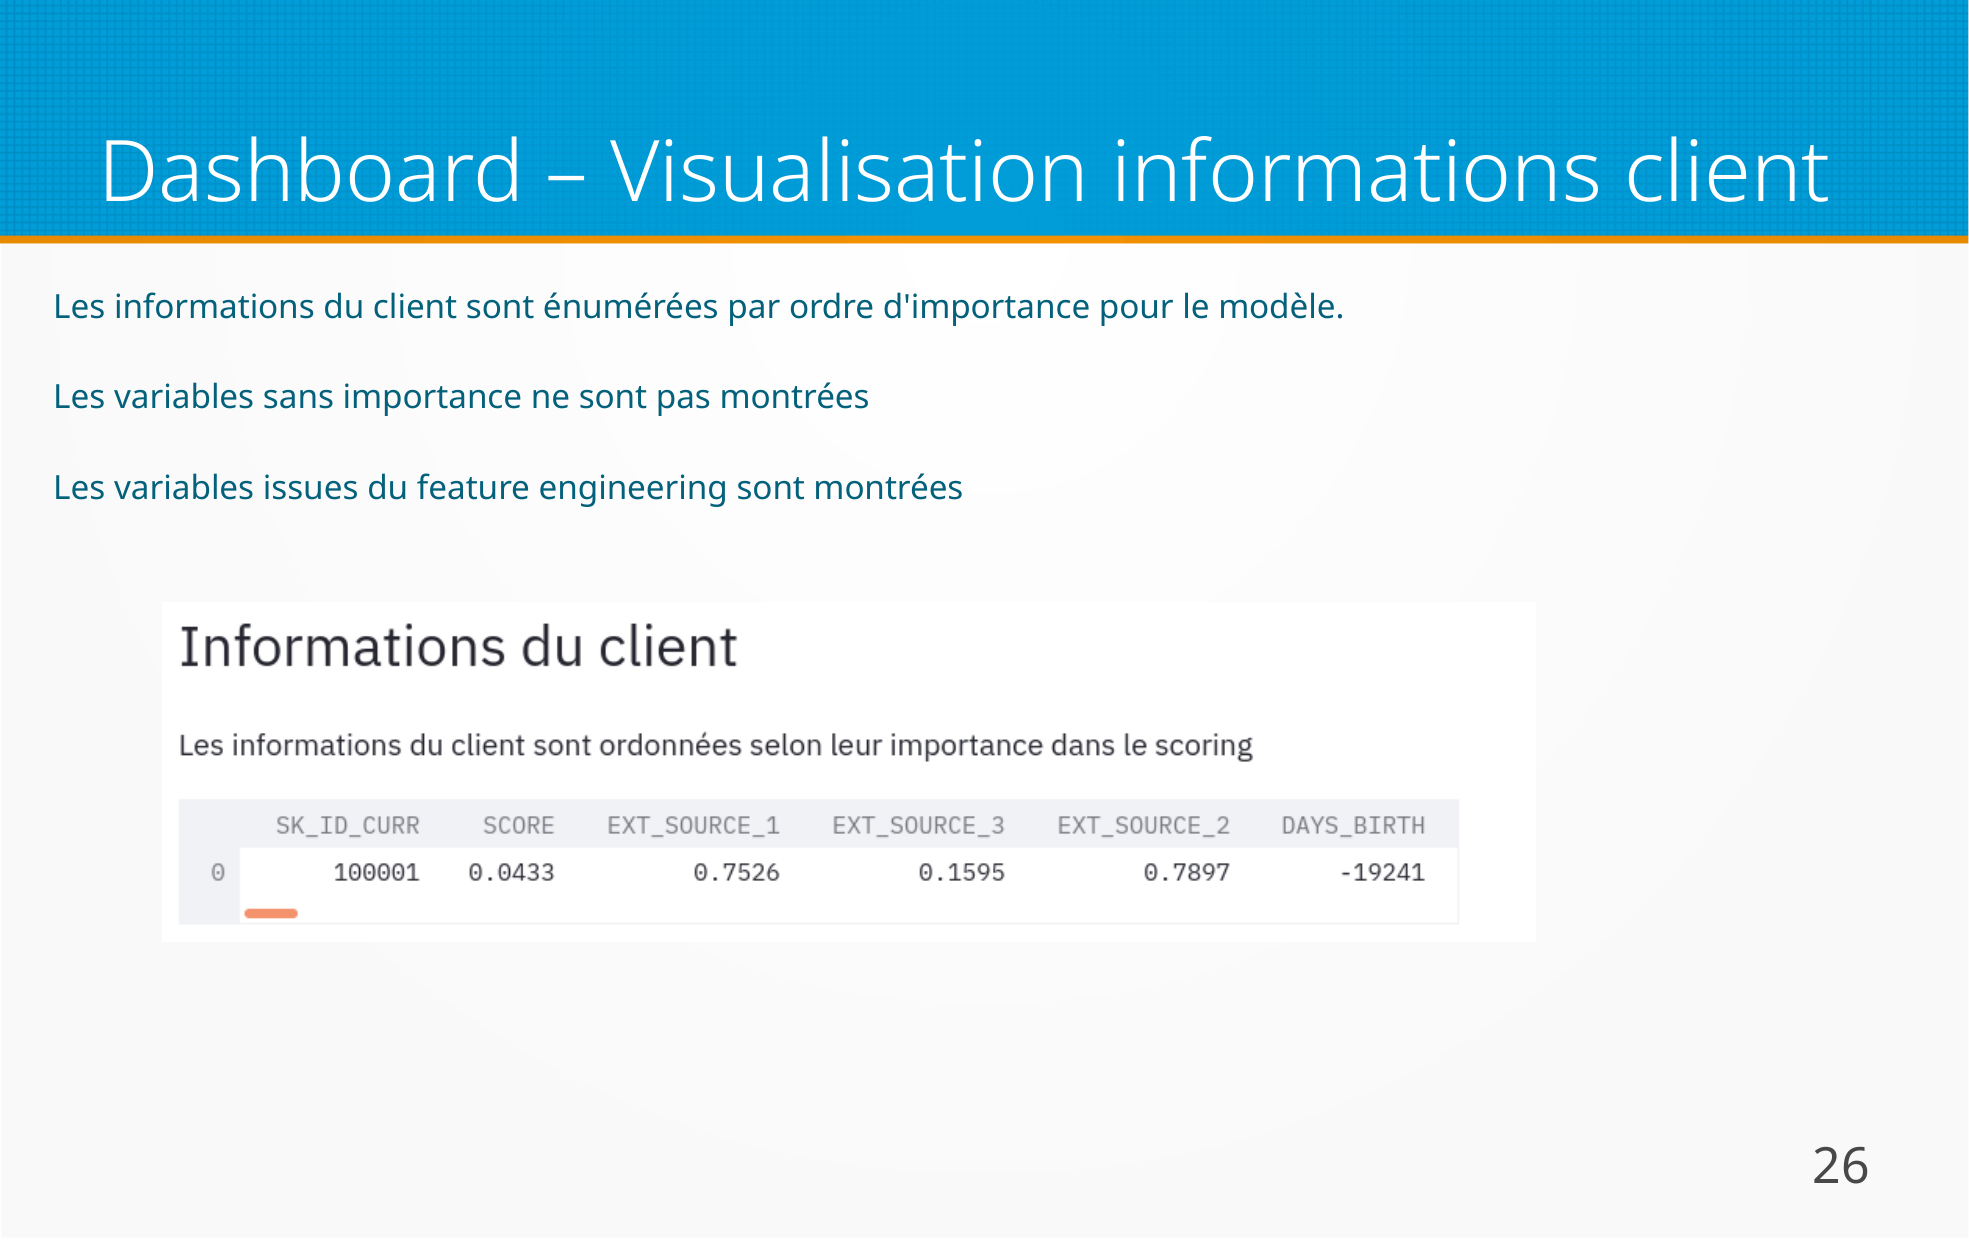

# Dashboard – Visualisation informations client
Les informations du client sont énumérées par ordre d'importance pour le modèle.
Les variables sans importance ne sont pas montrées
Les variables issues du feature engineering sont montrées
26